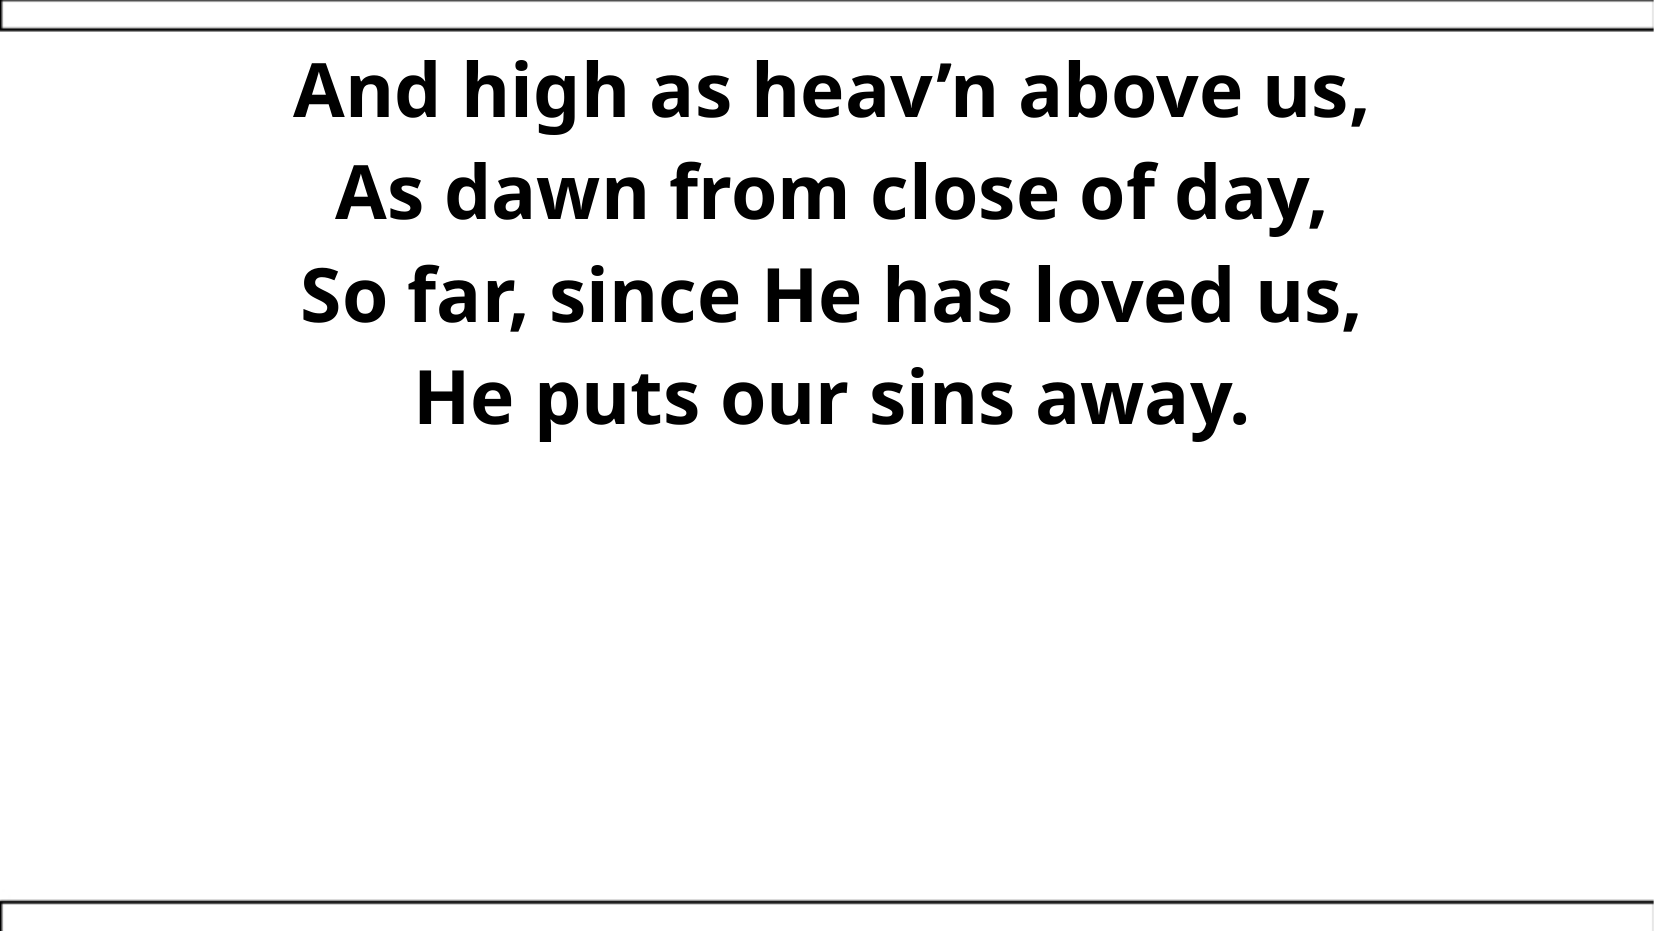

And high as heav’n above us,
As dawn from close of day,
So far, since He has loved us,
He puts our sins away.